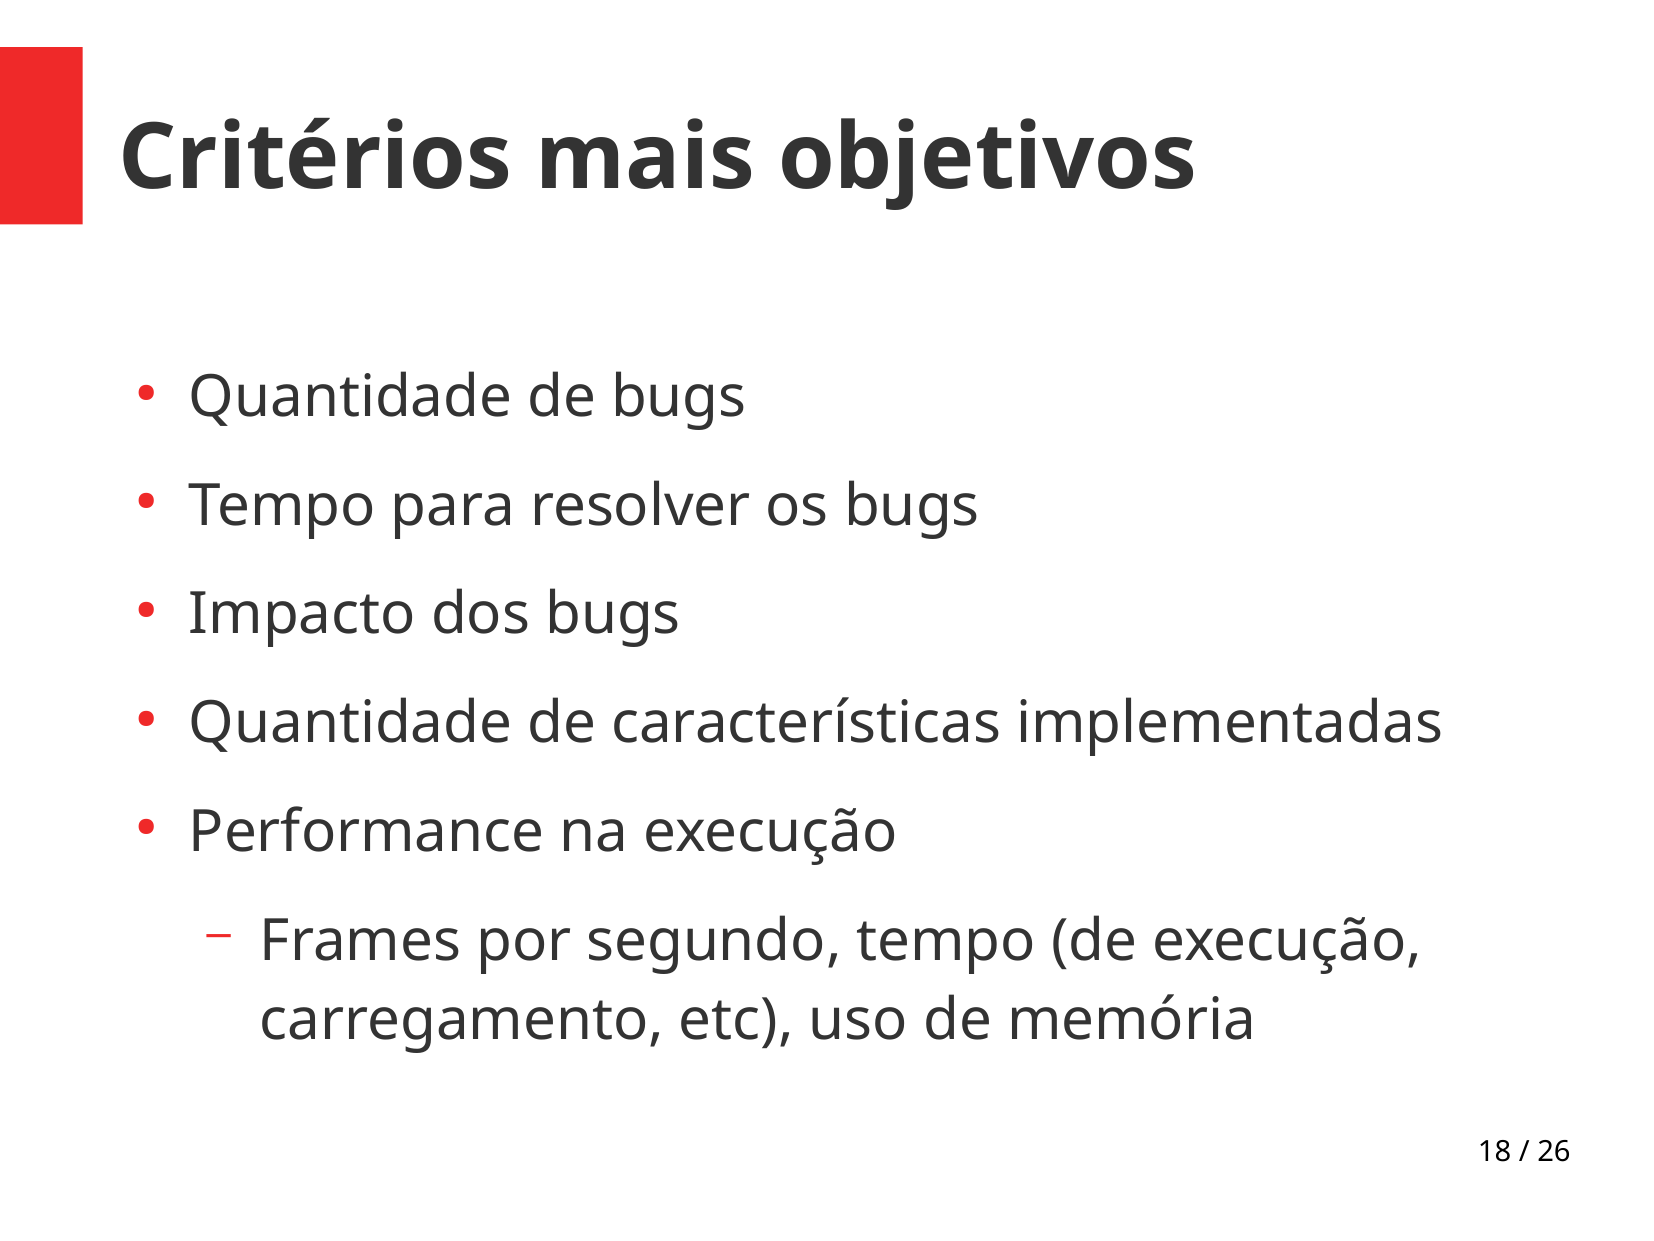

# Critérios mais objetivos
Quantidade de bugs
Tempo para resolver os bugs
Impacto dos bugs
Quantidade de características implementadas
Performance na execução
Frames por segundo, tempo (de execução, carregamento, etc), uso de memória
18